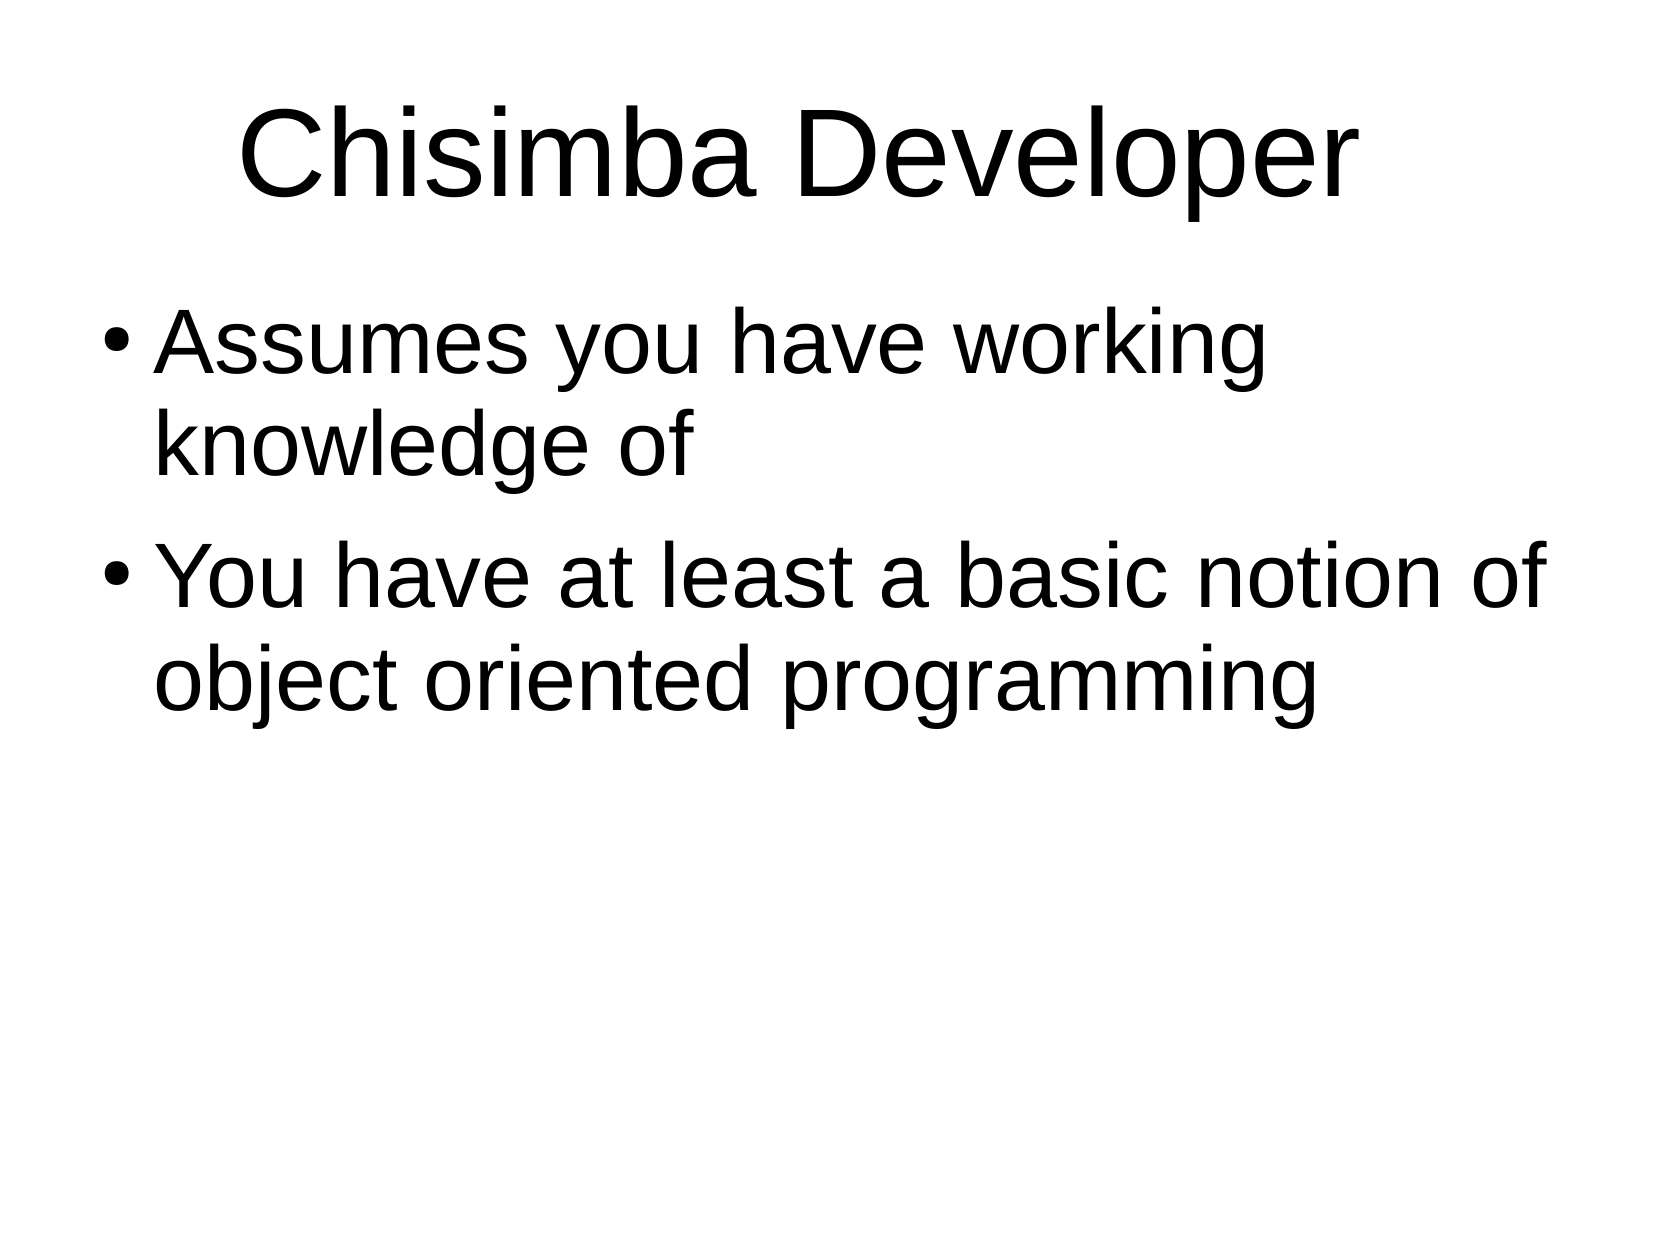

# Chisimba Developer
Assumes you have working knowledge of
You have at least a basic notion of object oriented programming